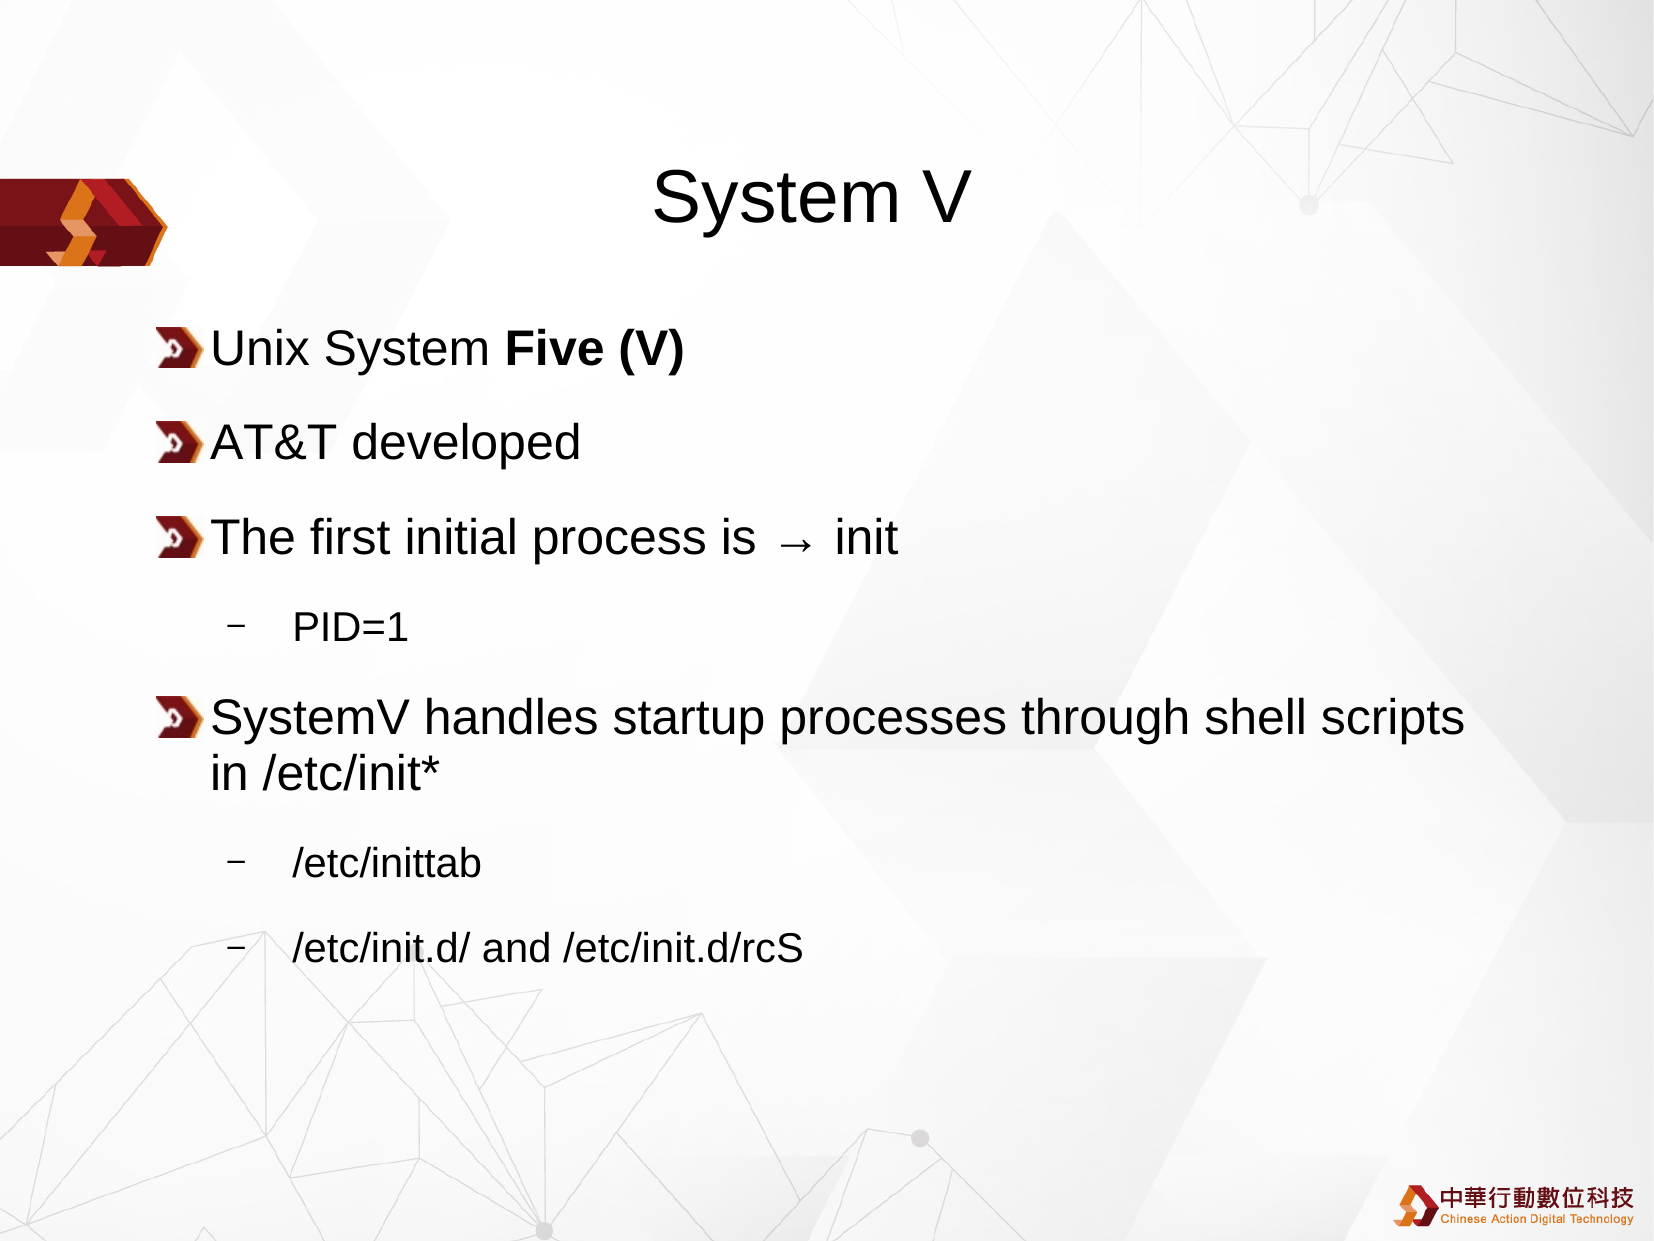

# System V
Unix System Five (V)
AT&T developed
The first initial process is → init
 PID=1
SystemV handles startup processes through shell scripts in /etc/init*
 /etc/inittab
 /etc/init.d/ and /etc/init.d/rcS